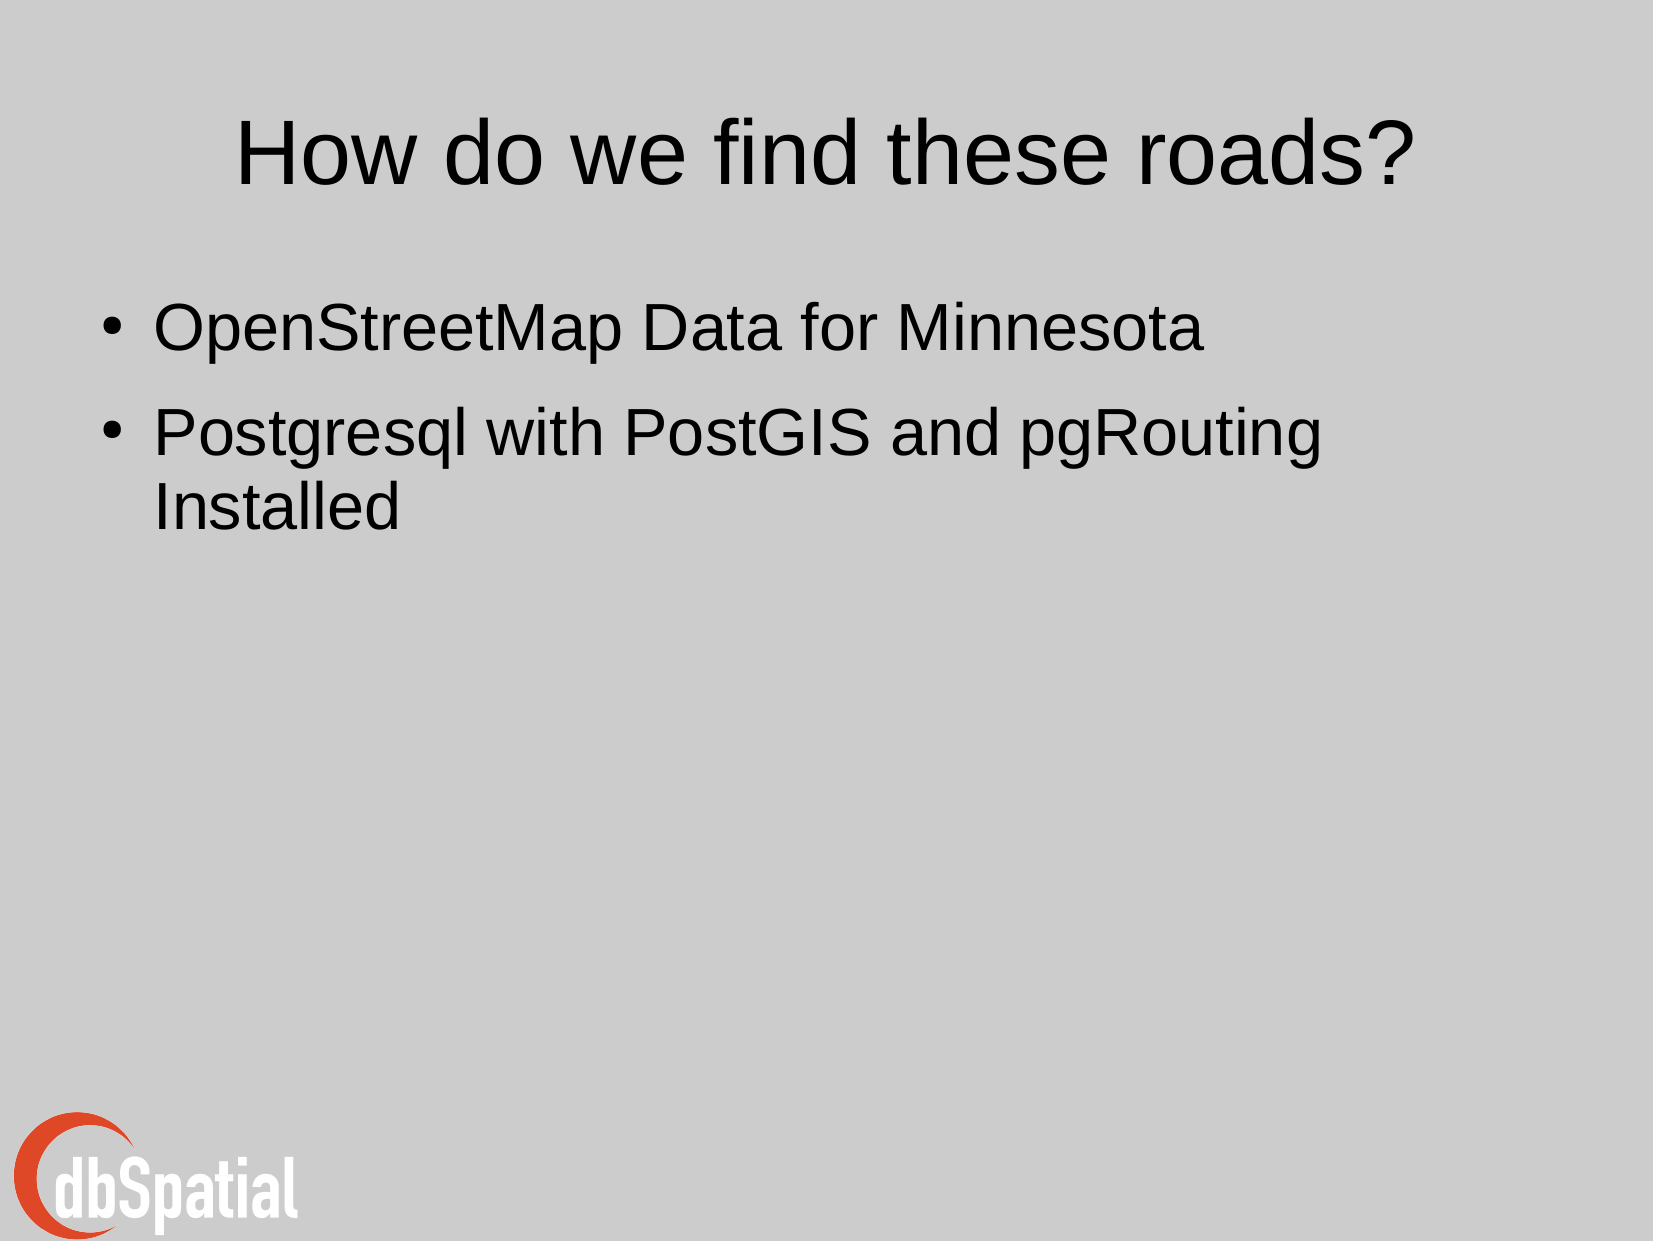

# How do we find these roads?
OpenStreetMap Data for Minnesota
Postgresql with PostGIS and pgRouting Installed